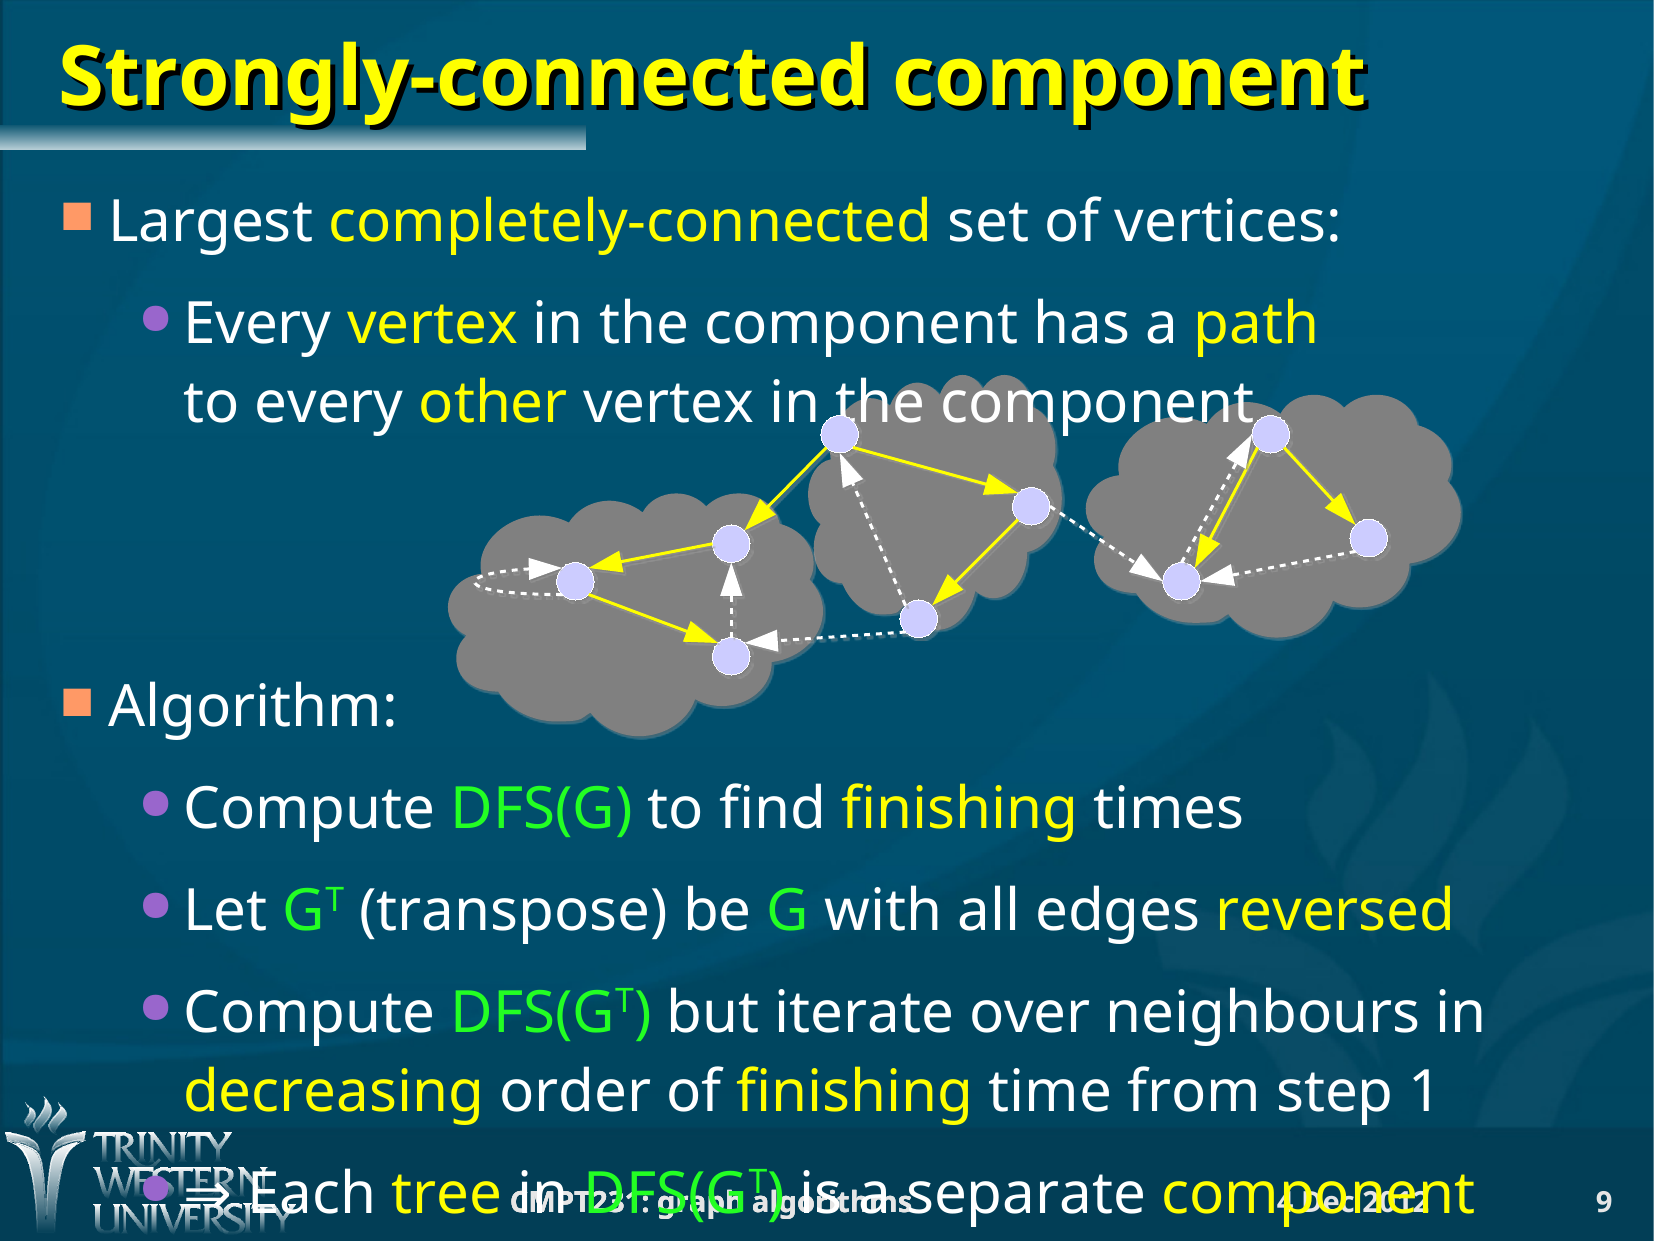

# Strongly-connected component
Largest completely-connected set of vertices:
Every vertex in the component has a path
to every other vertex in the component
Algorithm:
Compute DFS(G) to find finishing times
Let GT (transpose) be G with all edges reversed
Compute DFS(GT) but iterate over neighbours in decreasing order of finishing time from step 1
⇒ Each tree in DFS(GT) is a separate component
CMPT231: graph algorithms
4 Dec 2012
9